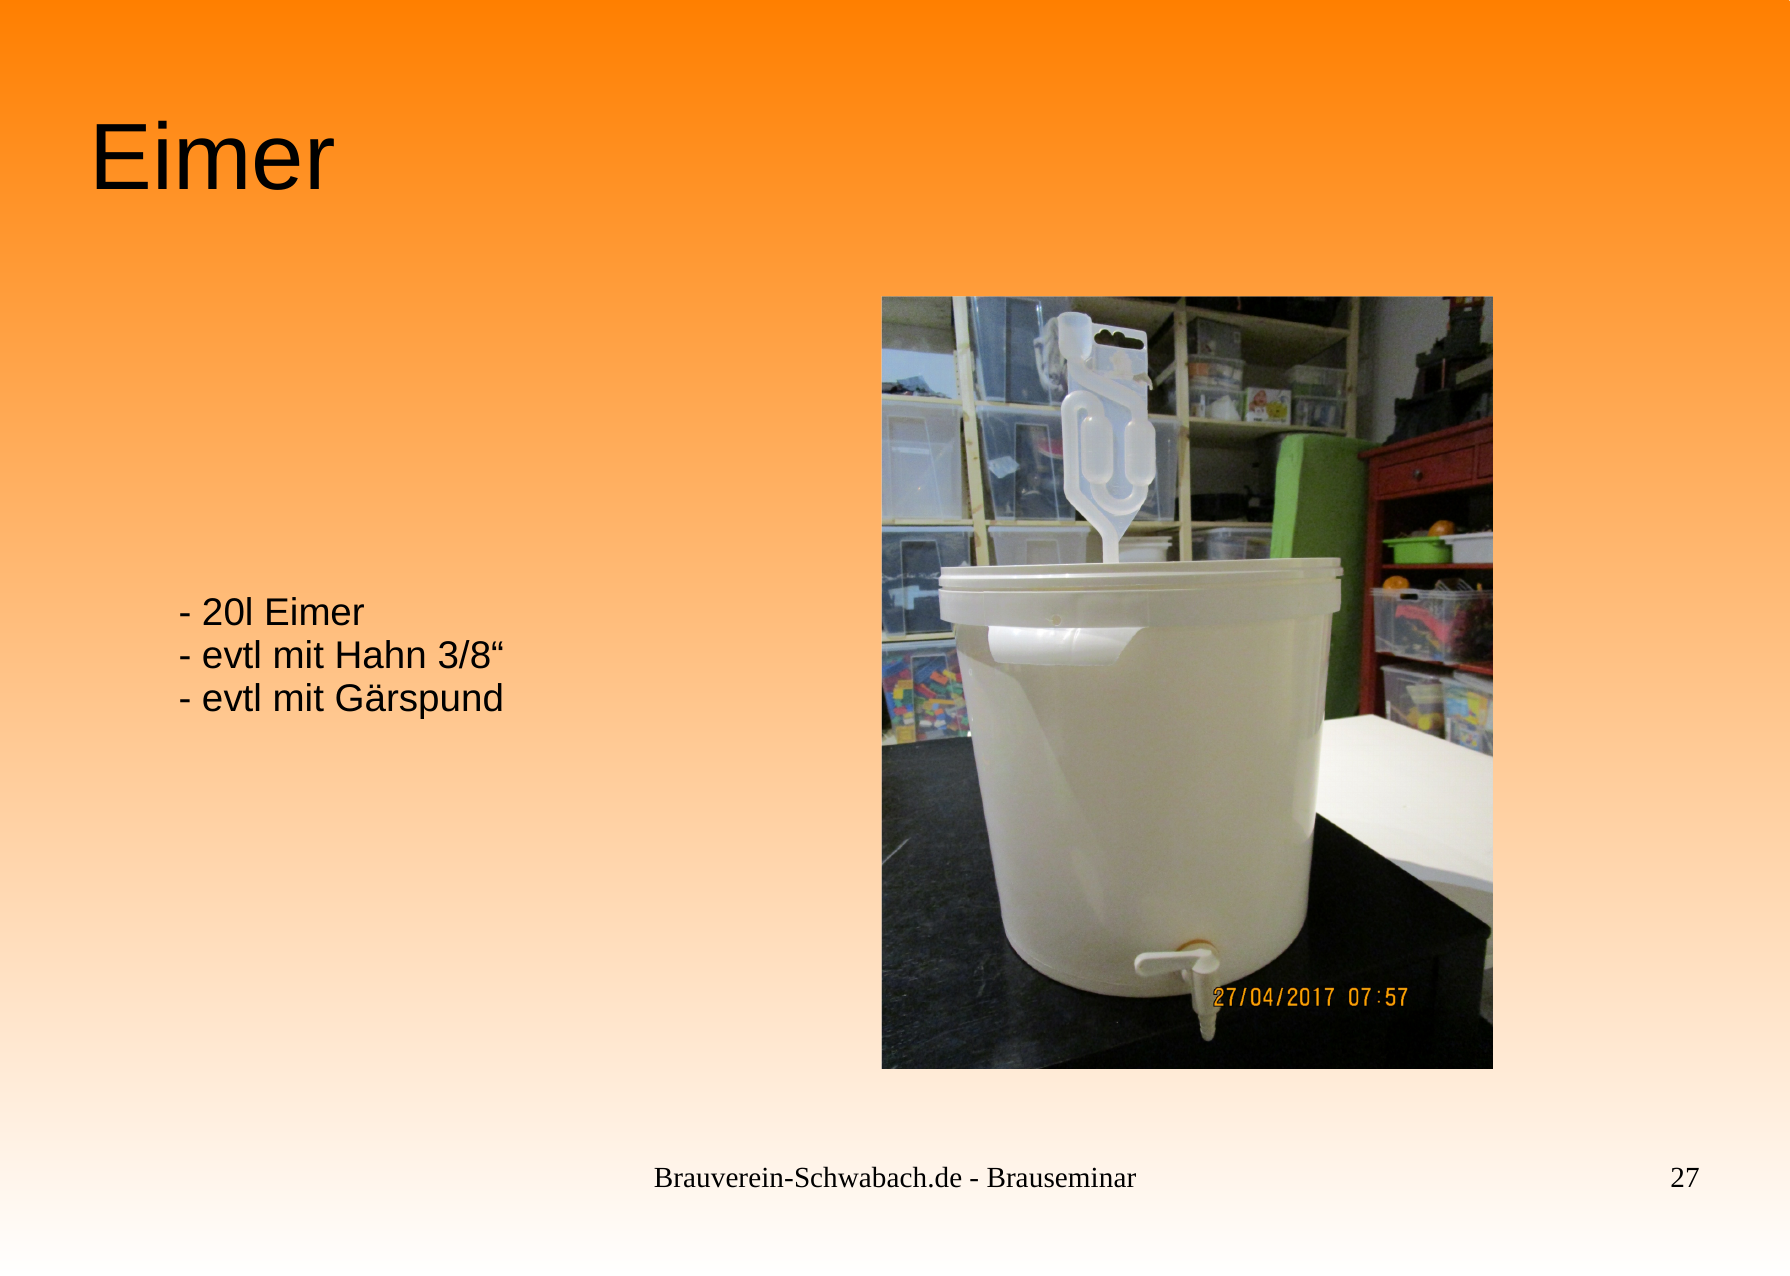

# Eimer
- 20l Eimer
- evtl mit Hahn 3/8“
- evtl mit Gärspund
Brauverein-Schwabach.de - Brauseminar
27